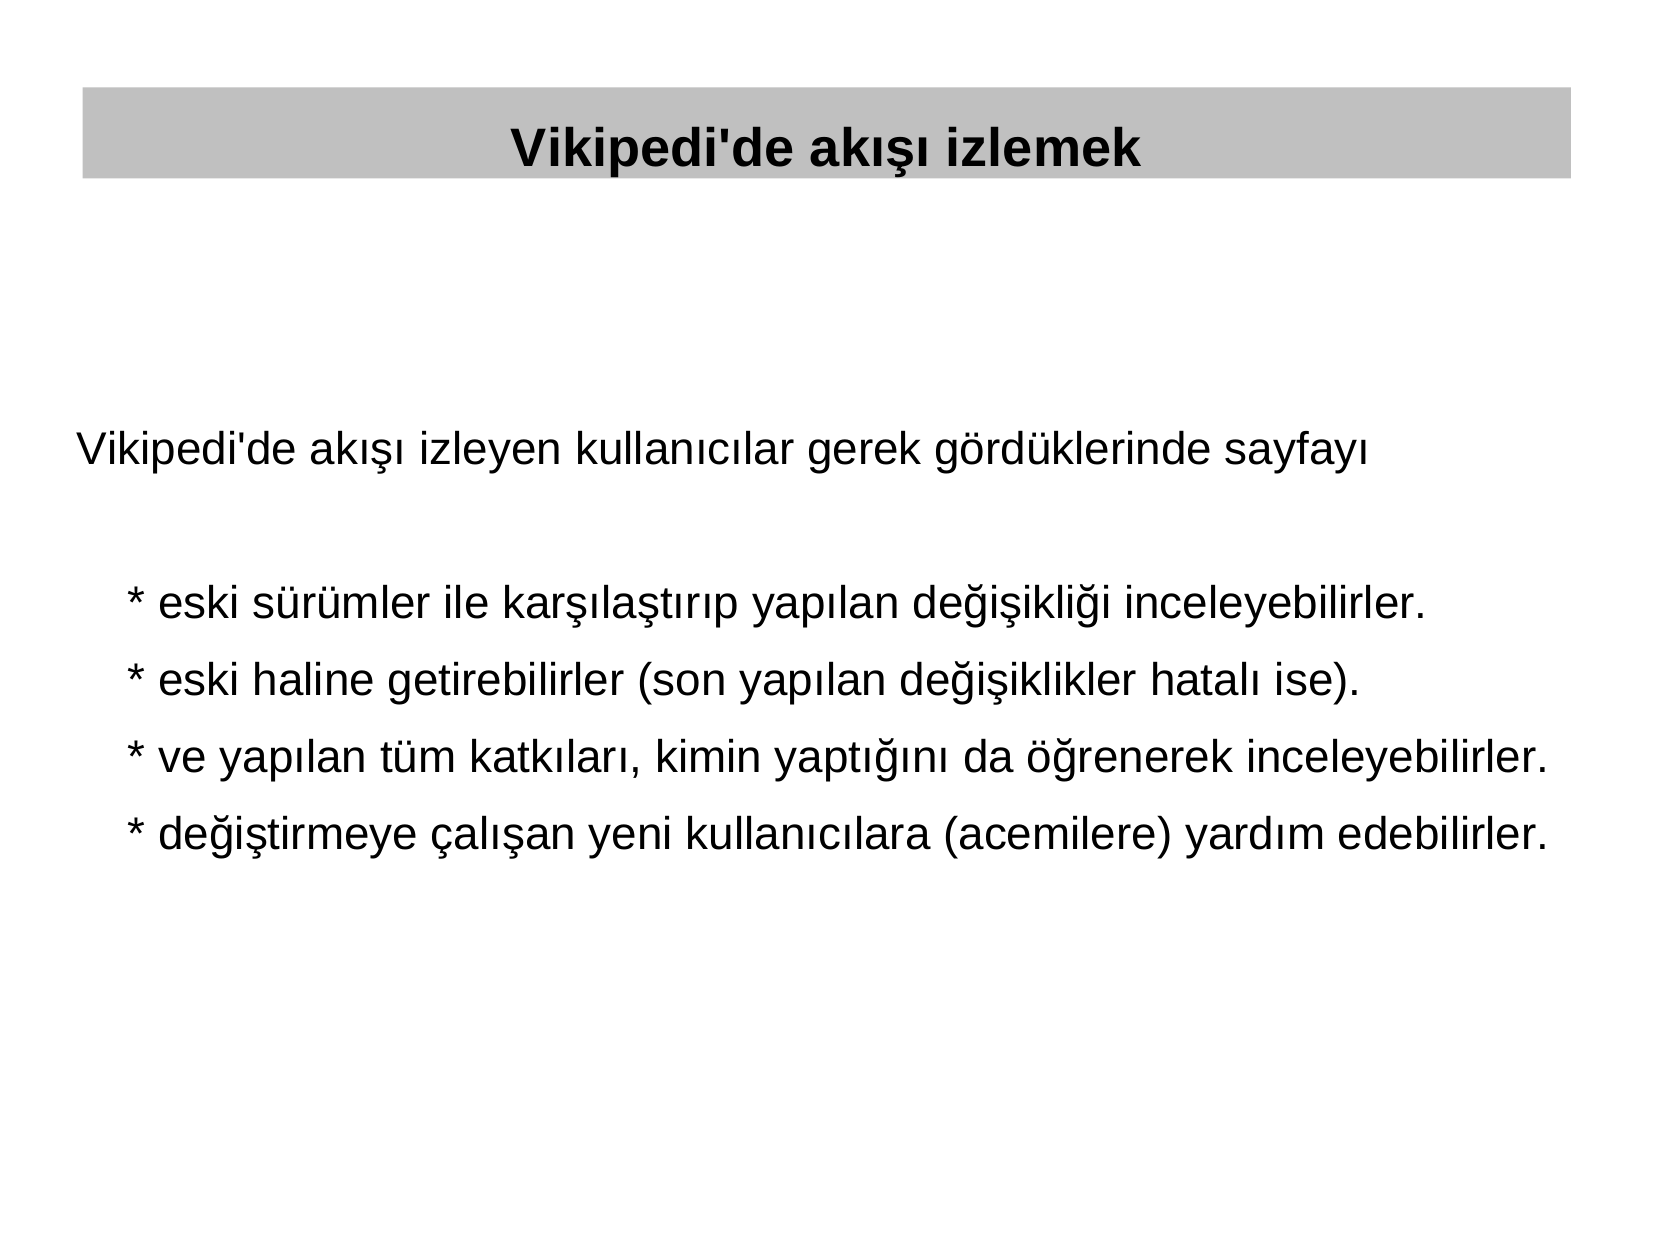

# Vikipedi'de akışı izlemek
Vikipedi'de akışı izleyen kullanıcılar gerek gördüklerinde sayfayı
 * eski sürümler ile karşılaştırıp yapılan değişikliği inceleyebilirler.
 * eski haline getirebilirler (son yapılan değişiklikler hatalı ise).
 * ve yapılan tüm katkıları, kimin yaptığını da öğrenerek inceleyebilirler.
 * değiştirmeye çalışan yeni kullanıcılara (acemilere) yardım edebilirler.